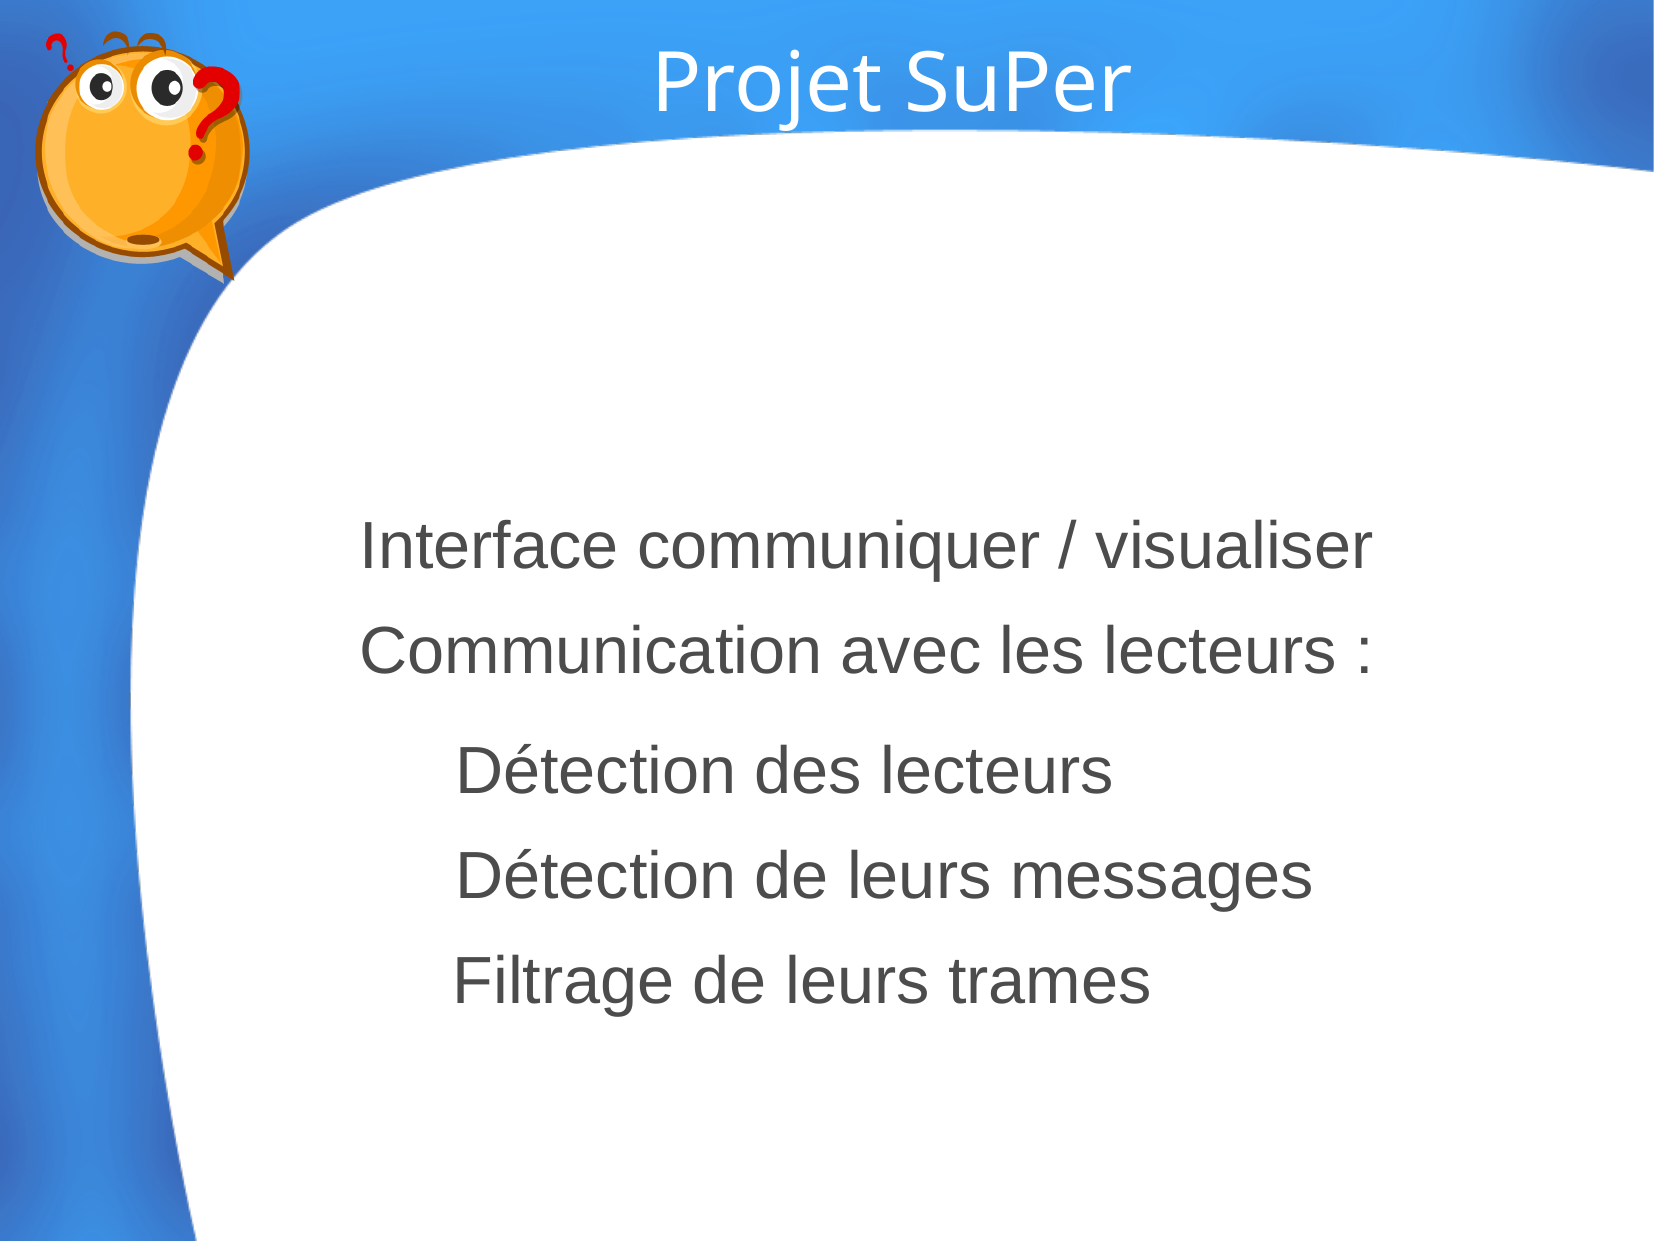

Projet SuPer
# Travail effectué
 Interface communiquer / visualiser
 Communication avec les lecteurs :
 Détection des lecteurs
 Détection de leurs messages
 Filtrage de leurs trames